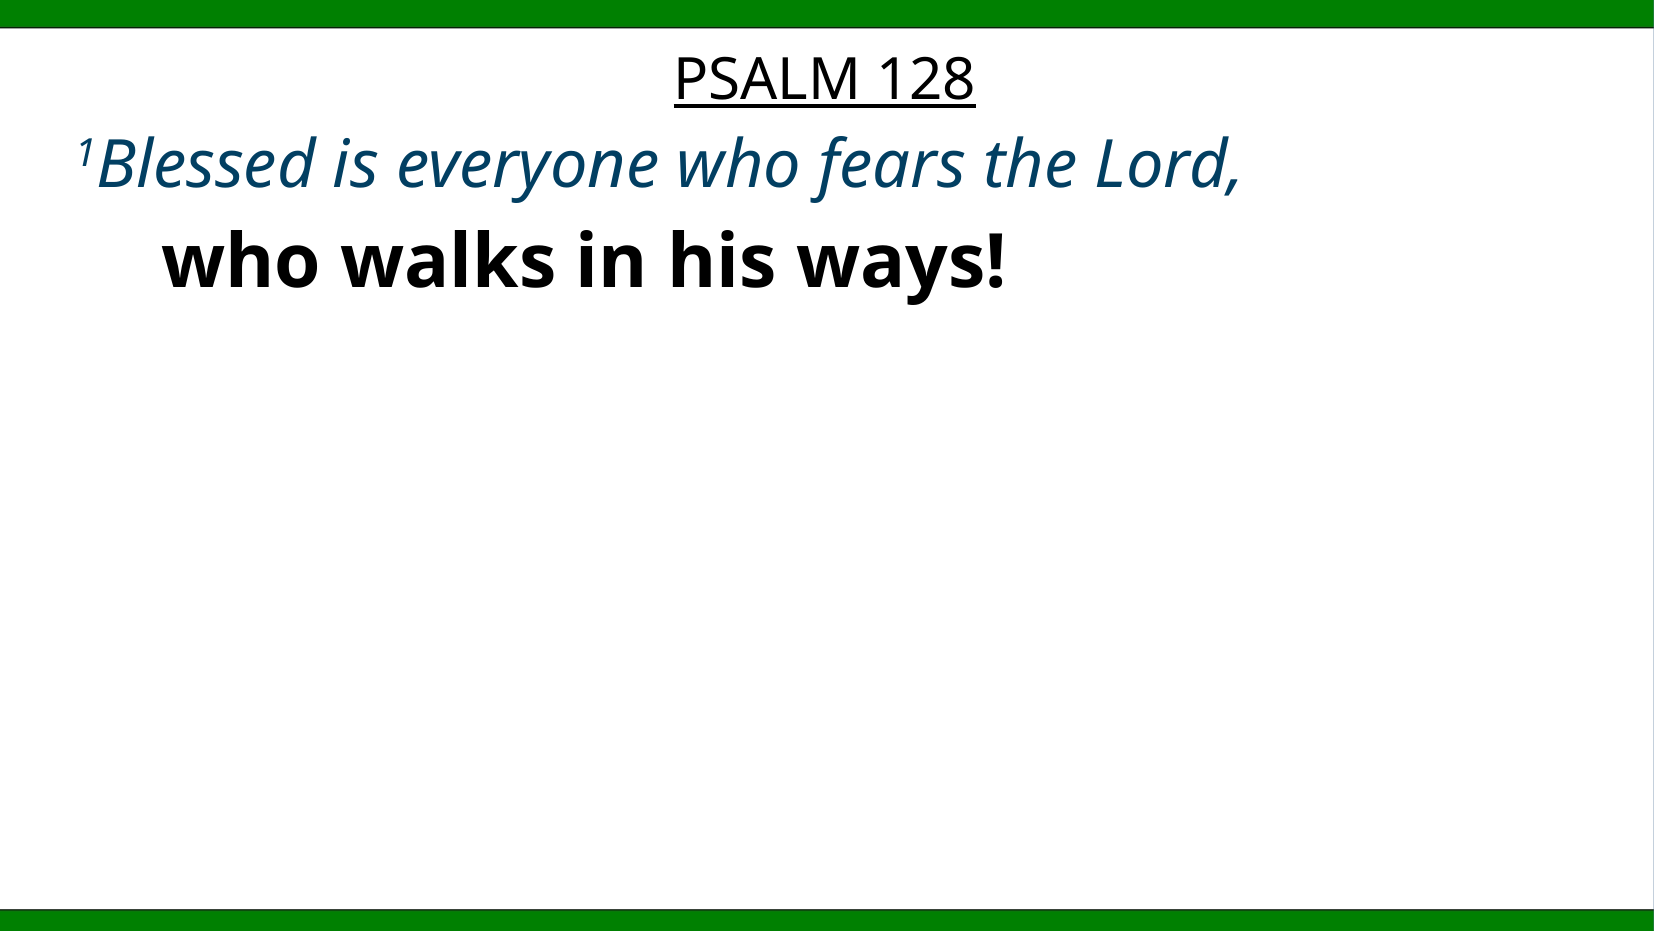

PSALM 128
1Blessed is everyone who fears the Lord,
 who walks in his ways!